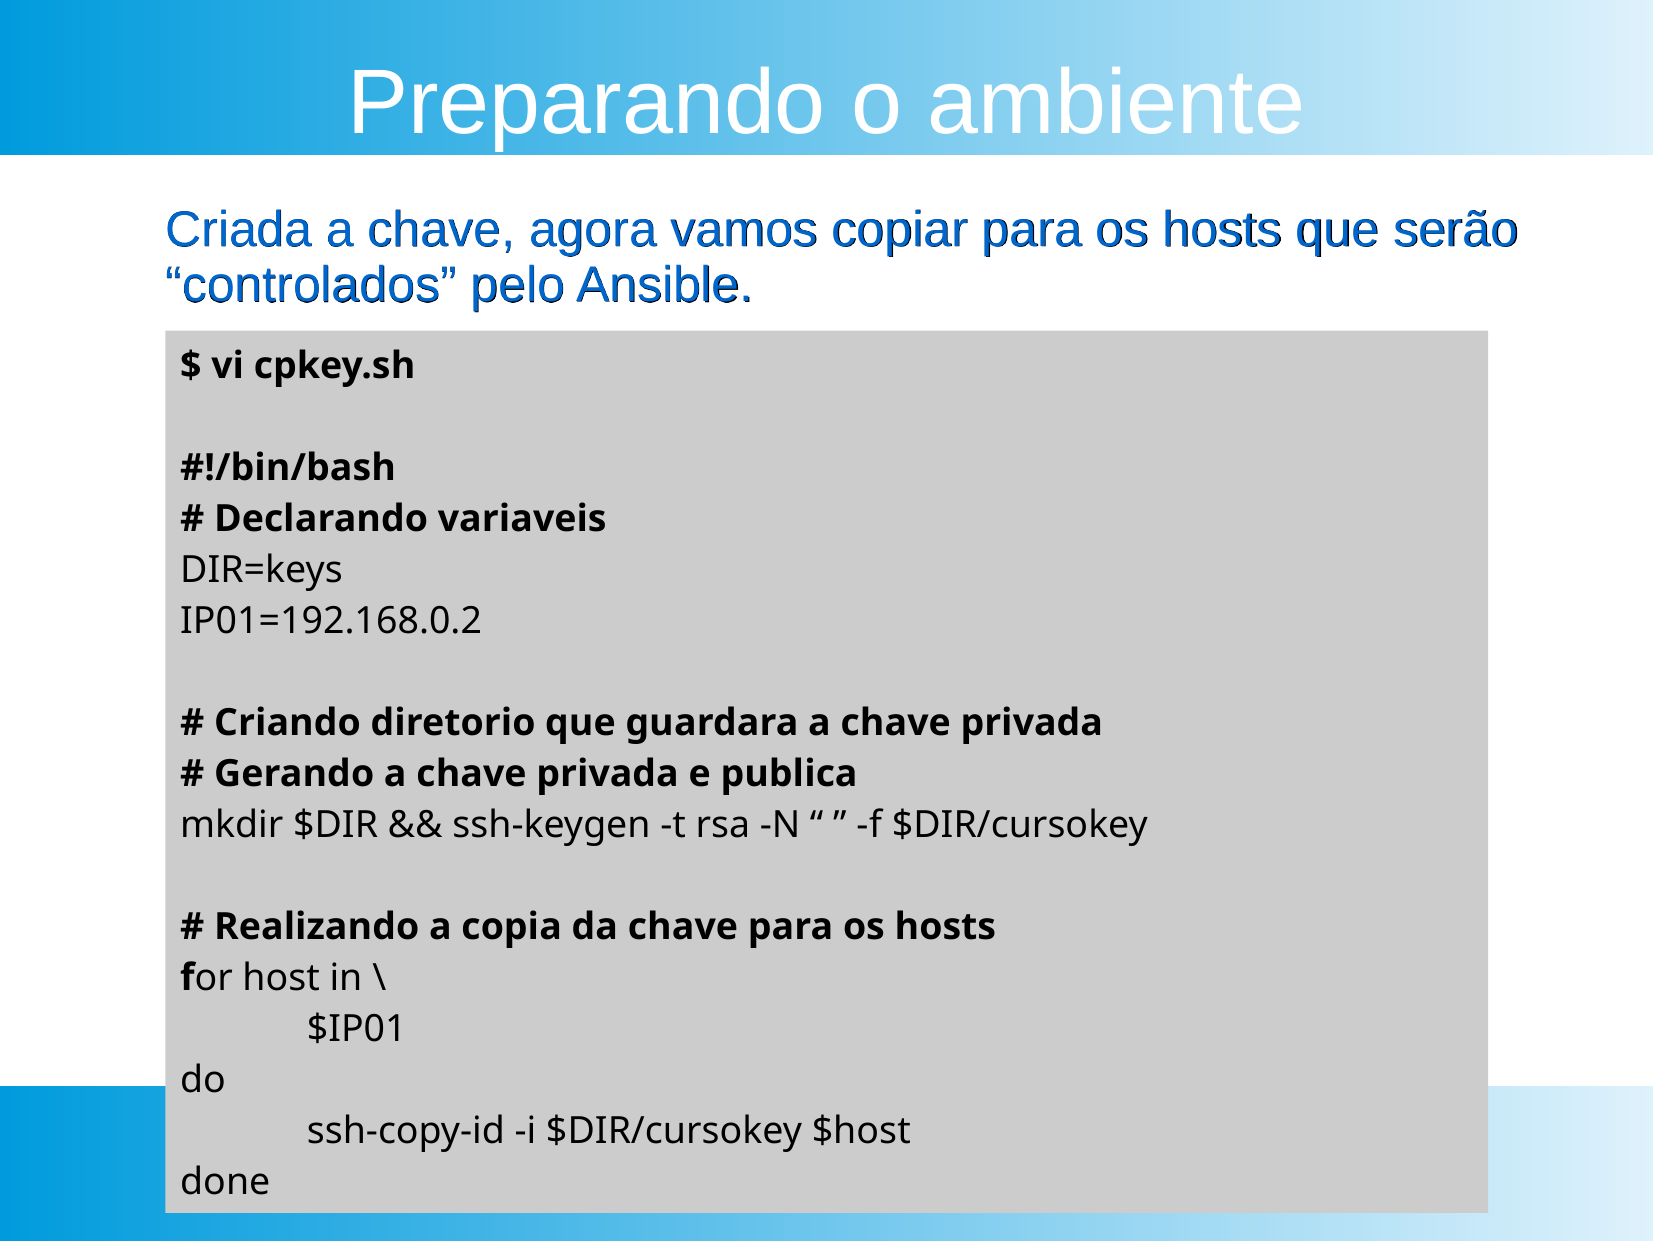

# Preparando o ambiente
Criada a chave, agora vamos copiar para os hosts que serão “controlados” pelo Ansible.
$ vi cpkey.sh
#!/bin/bash
# Declarando variaveis
DIR=keys
IP01=192.168.0.2
# Criando diretorio que guardara a chave privada
# Gerando a chave privada e publica
mkdir $DIR && ssh-keygen -t rsa -N “ ” -f $DIR/cursokey
# Realizando a copia da chave para os hosts
for host in \
 $IP01
do
 ssh-copy-id -i $DIR/cursokey $host
done